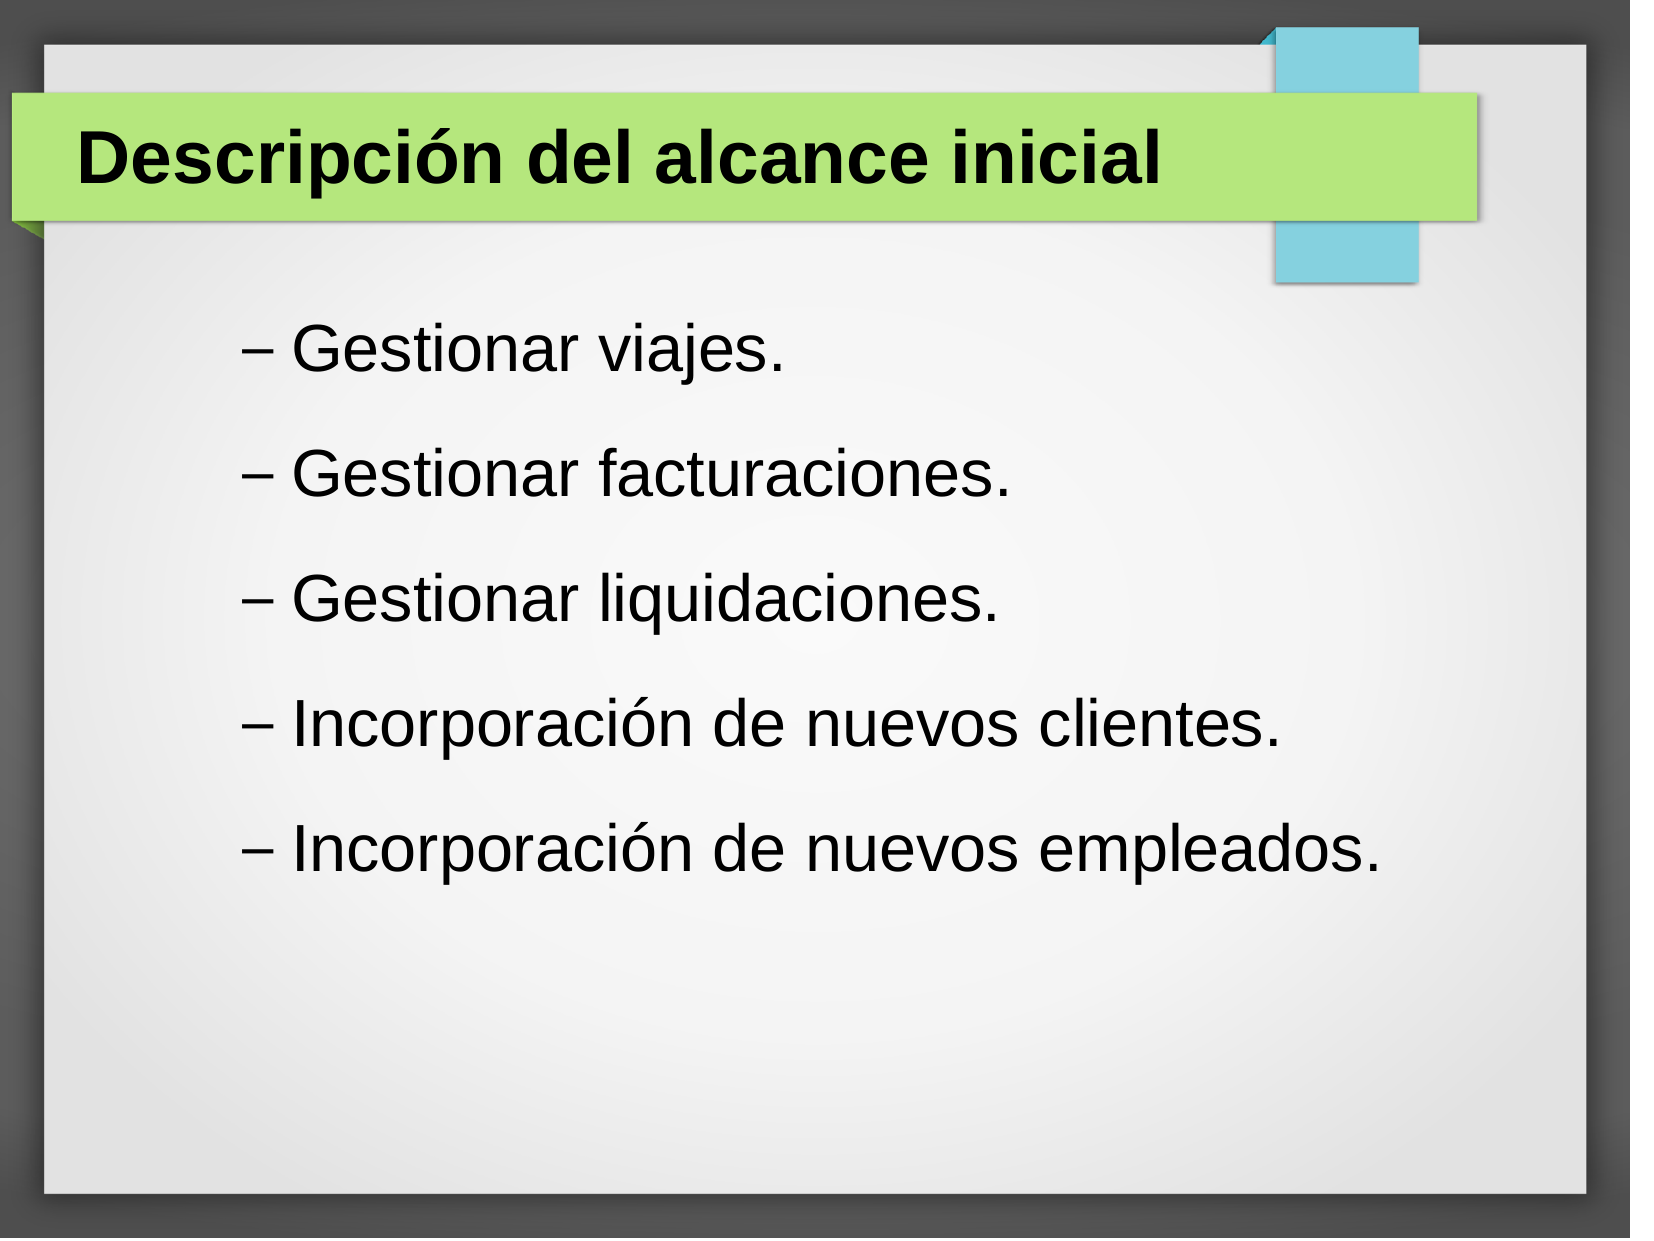

Descripción del alcance inicial
Gestionar viajes.
Gestionar facturaciones.
Gestionar liquidaciones.
Incorporación de nuevos clientes.
Incorporación de nuevos empleados.